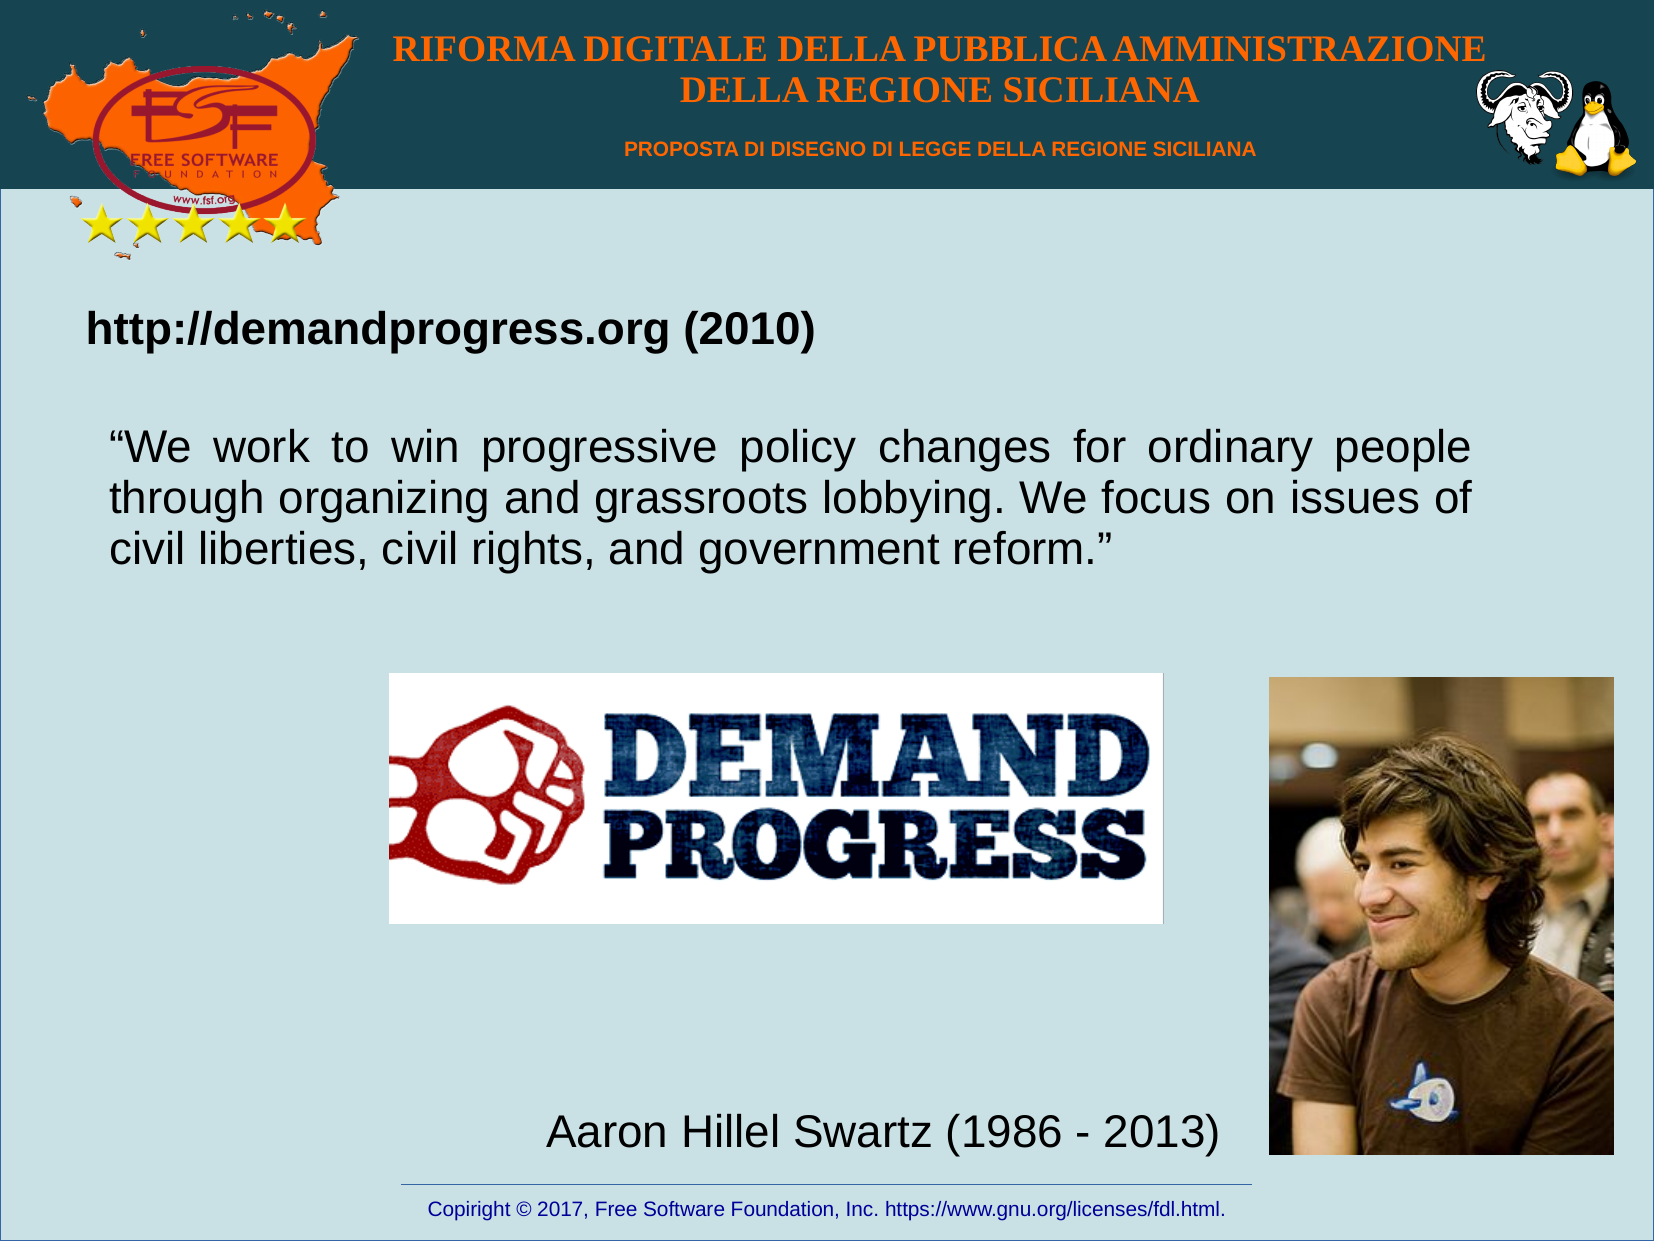

http://demandprogress.org (2010)
“We work to win progressive policy changes for ordinary people through organizing and grassroots lobbying. We focus on issues of civil liberties, civil rights, and government reform.”
Aaron Hillel Swartz (1986 - 2013)